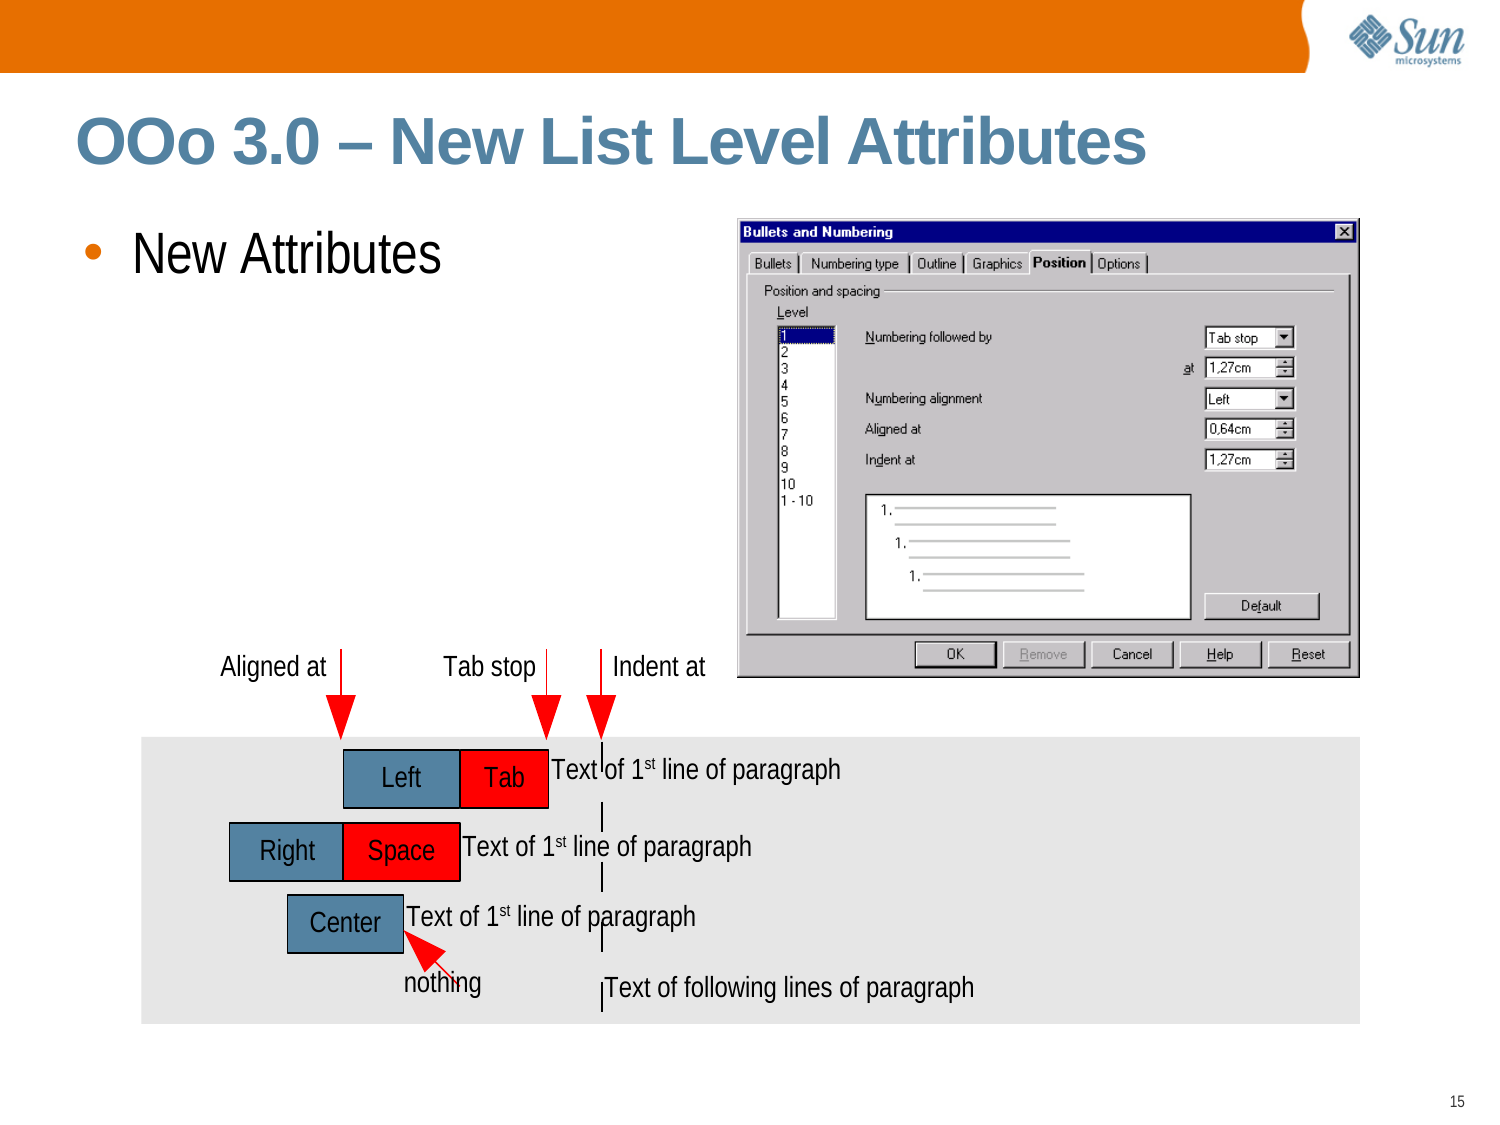

# OOo 3.0 – New List Level Attributes
New Attributes
Aligned at
Tab stop
Indent at
Left
Tab
Text of 1st line of paragraph
Right
Space
Text of 1st line of paragraph
Center
Text of 1st line of paragraph
nothing
Text of following lines of paragraph